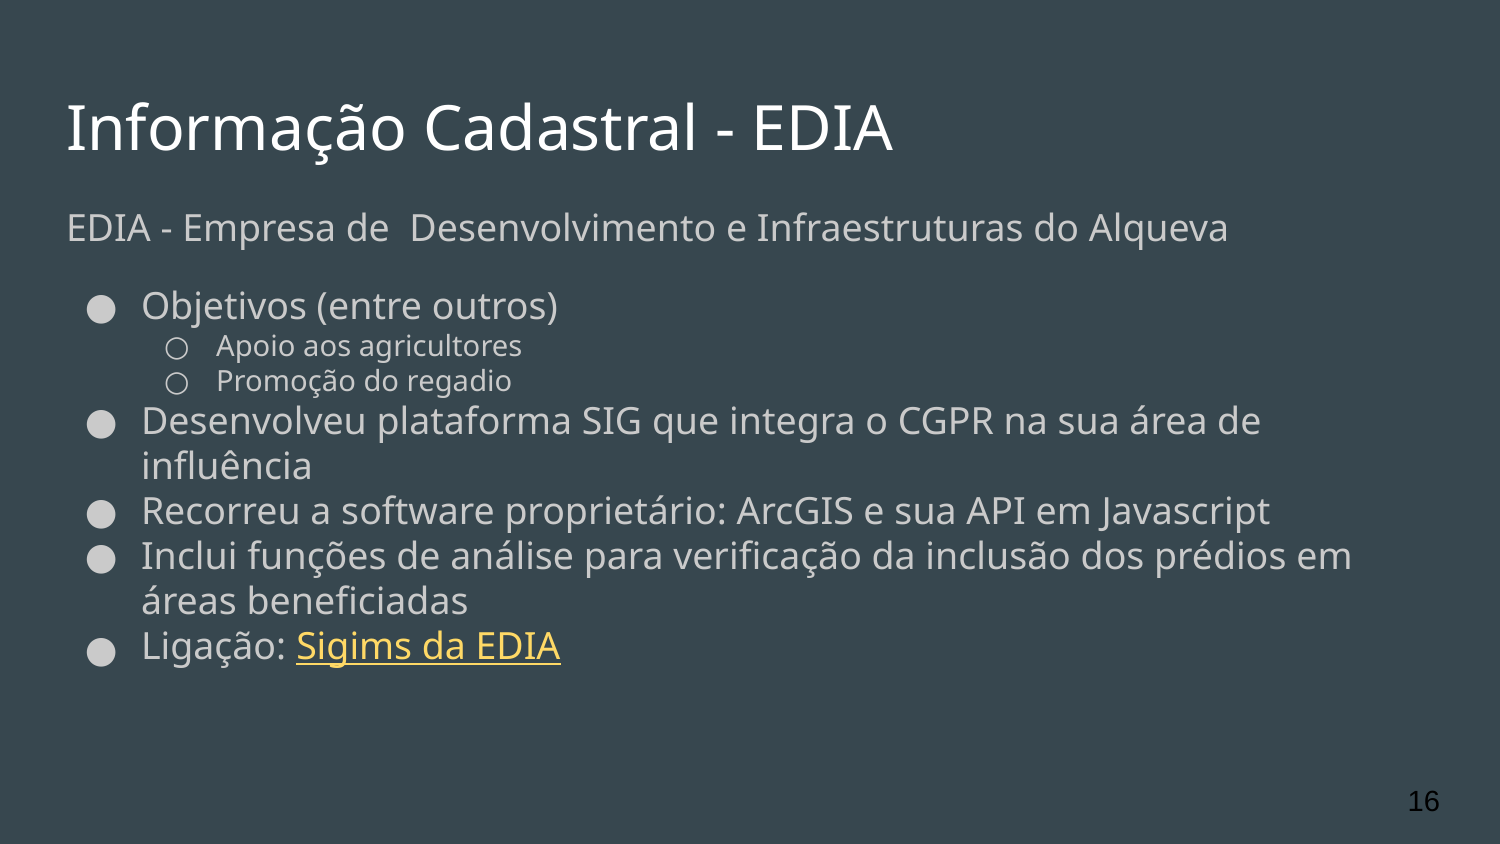

# Informação Cadastral - EDIA
EDIA - Empresa de Desenvolvimento e Infraestruturas do Alqueva
Objetivos (entre outros)
Apoio aos agricultores
Promoção do regadio
Desenvolveu plataforma SIG que integra o CGPR na sua área de influência
Recorreu a software proprietário: ArcGIS e sua API em Javascript
Inclui funções de análise para verificação da inclusão dos prédios em áreas beneficiadas
Ligação: Sigims da EDIA